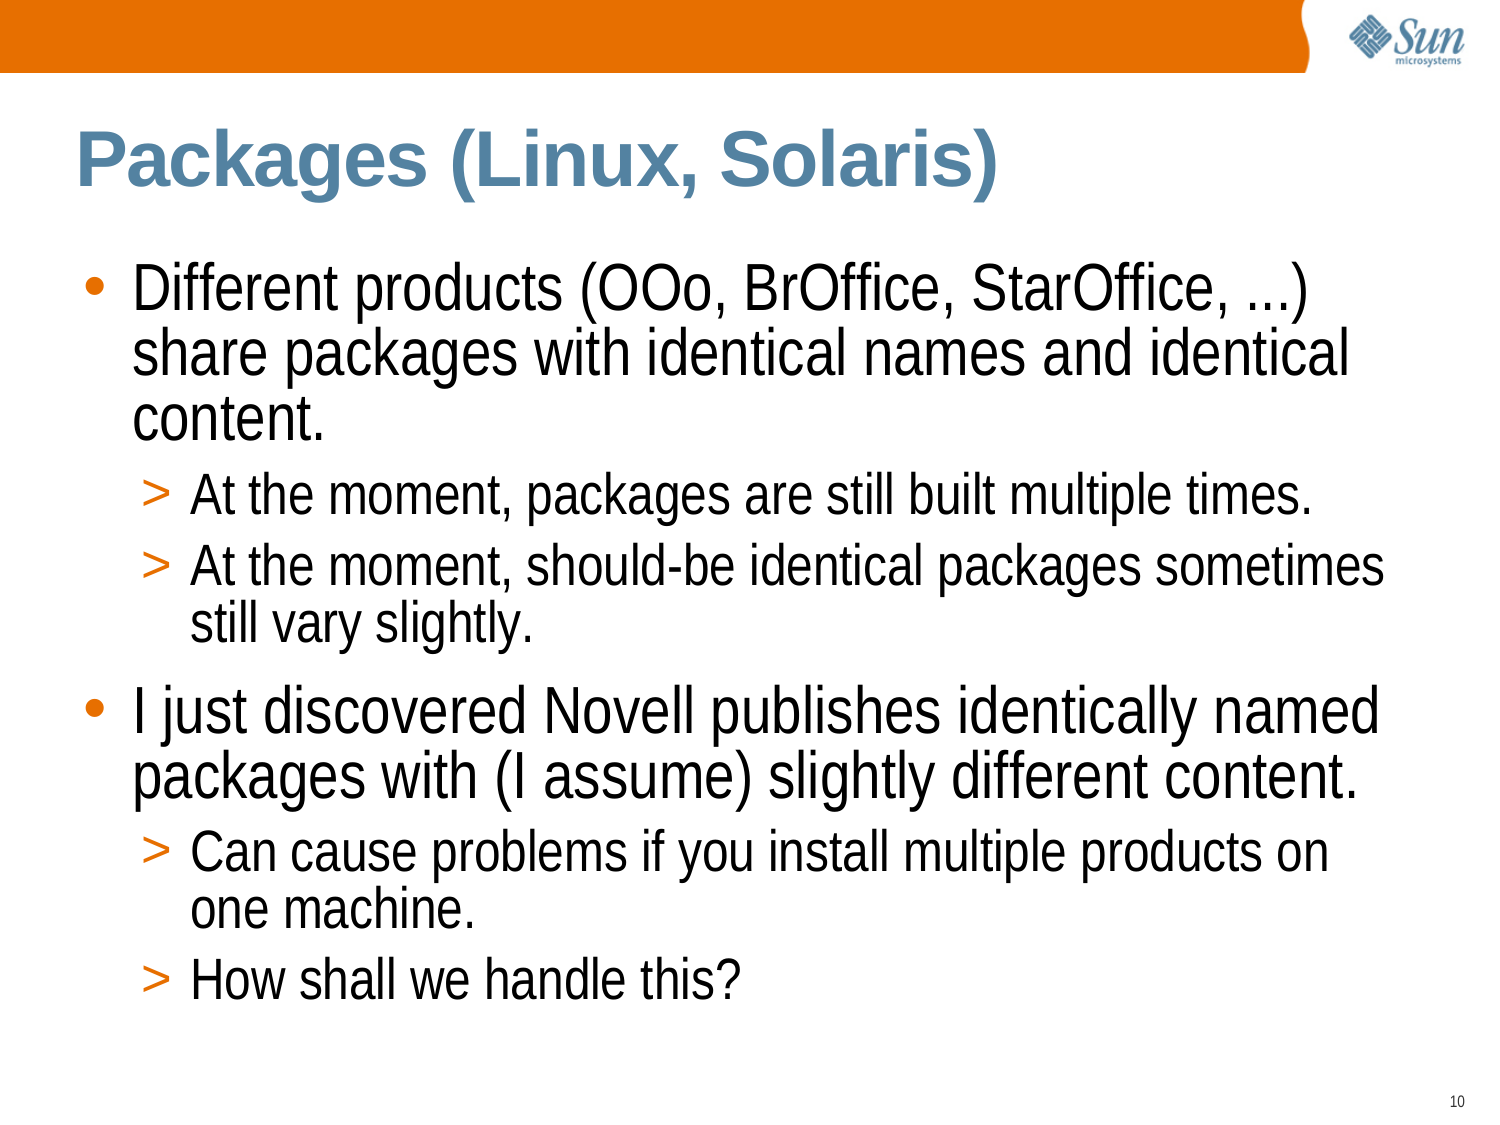

# Packages (Linux, Solaris)
Different products (OOo, BrOffice, StarOffice, ...) share packages with identical names and identical content.
At the moment, packages are still built multiple times.
At the moment, should-be identical packages sometimes still vary slightly.
I just discovered Novell publishes identically named packages with (I assume) slightly different content.
Can cause problems if you install multiple products on one machine.
How shall we handle this?